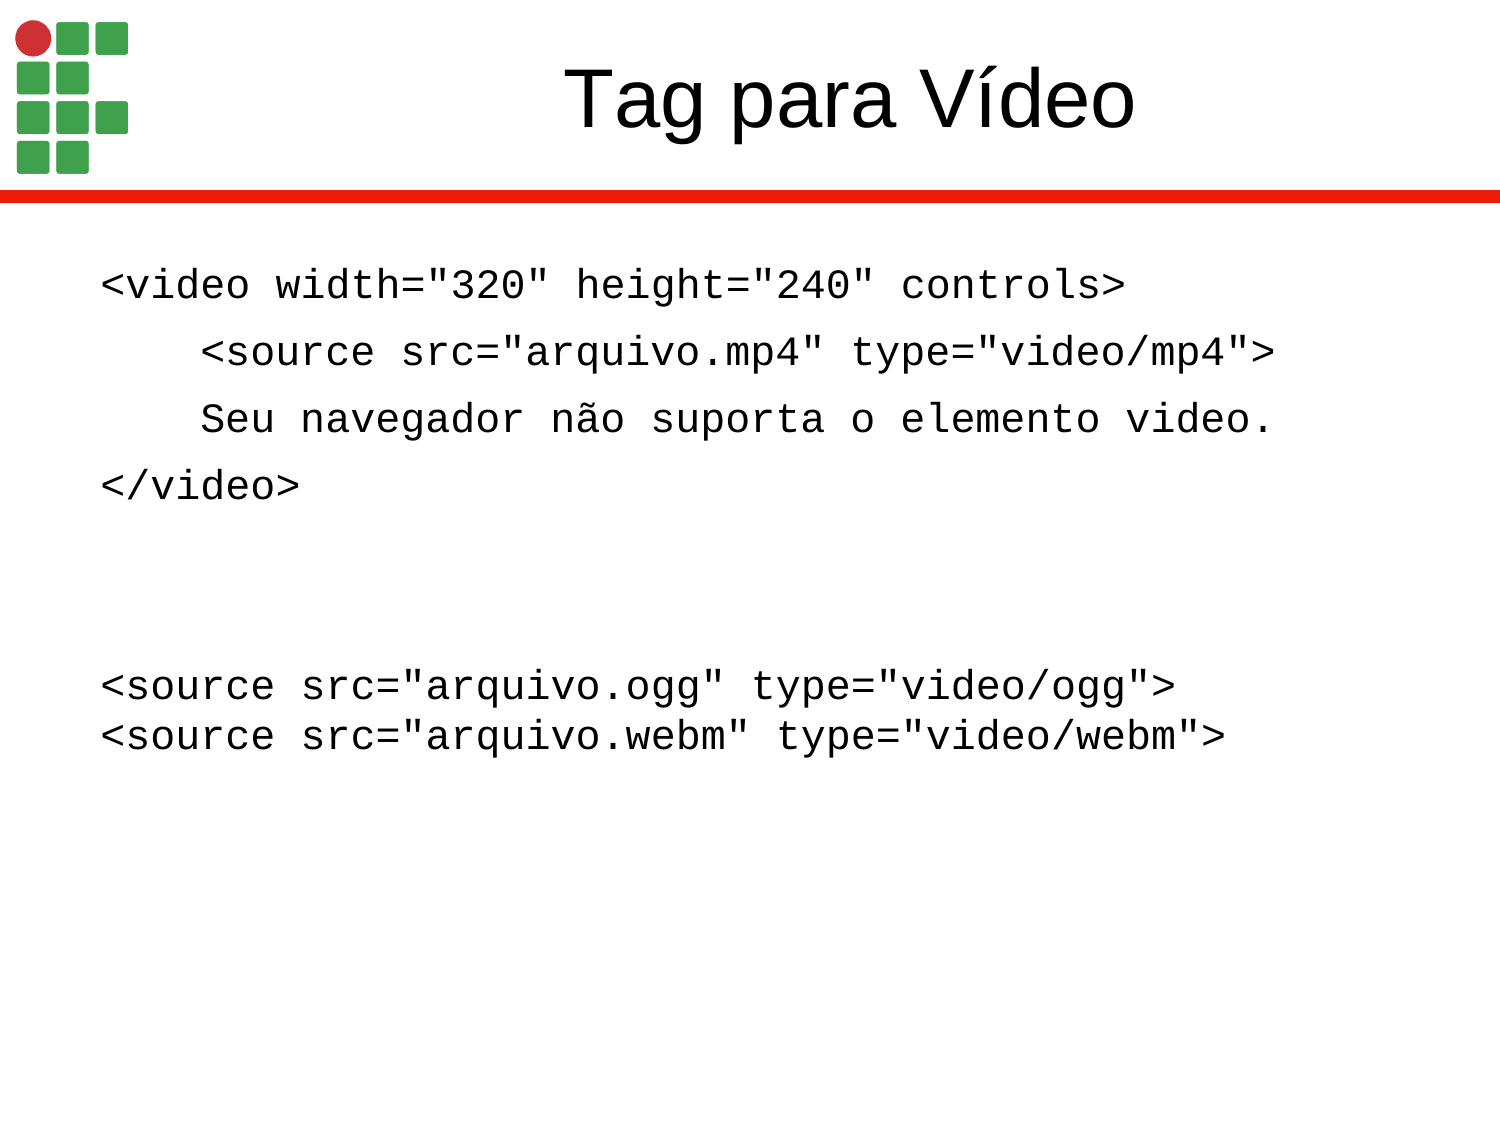

# Tag para Vídeo
<video width="320" height="240" controls>
 <source src="arquivo.mp4" type="video/mp4">
 Seu navegador não suporta o elemento video.
</video>
<source src="arquivo.ogg" type="video/ogg"> <source src="arquivo.webm" type="video/webm">